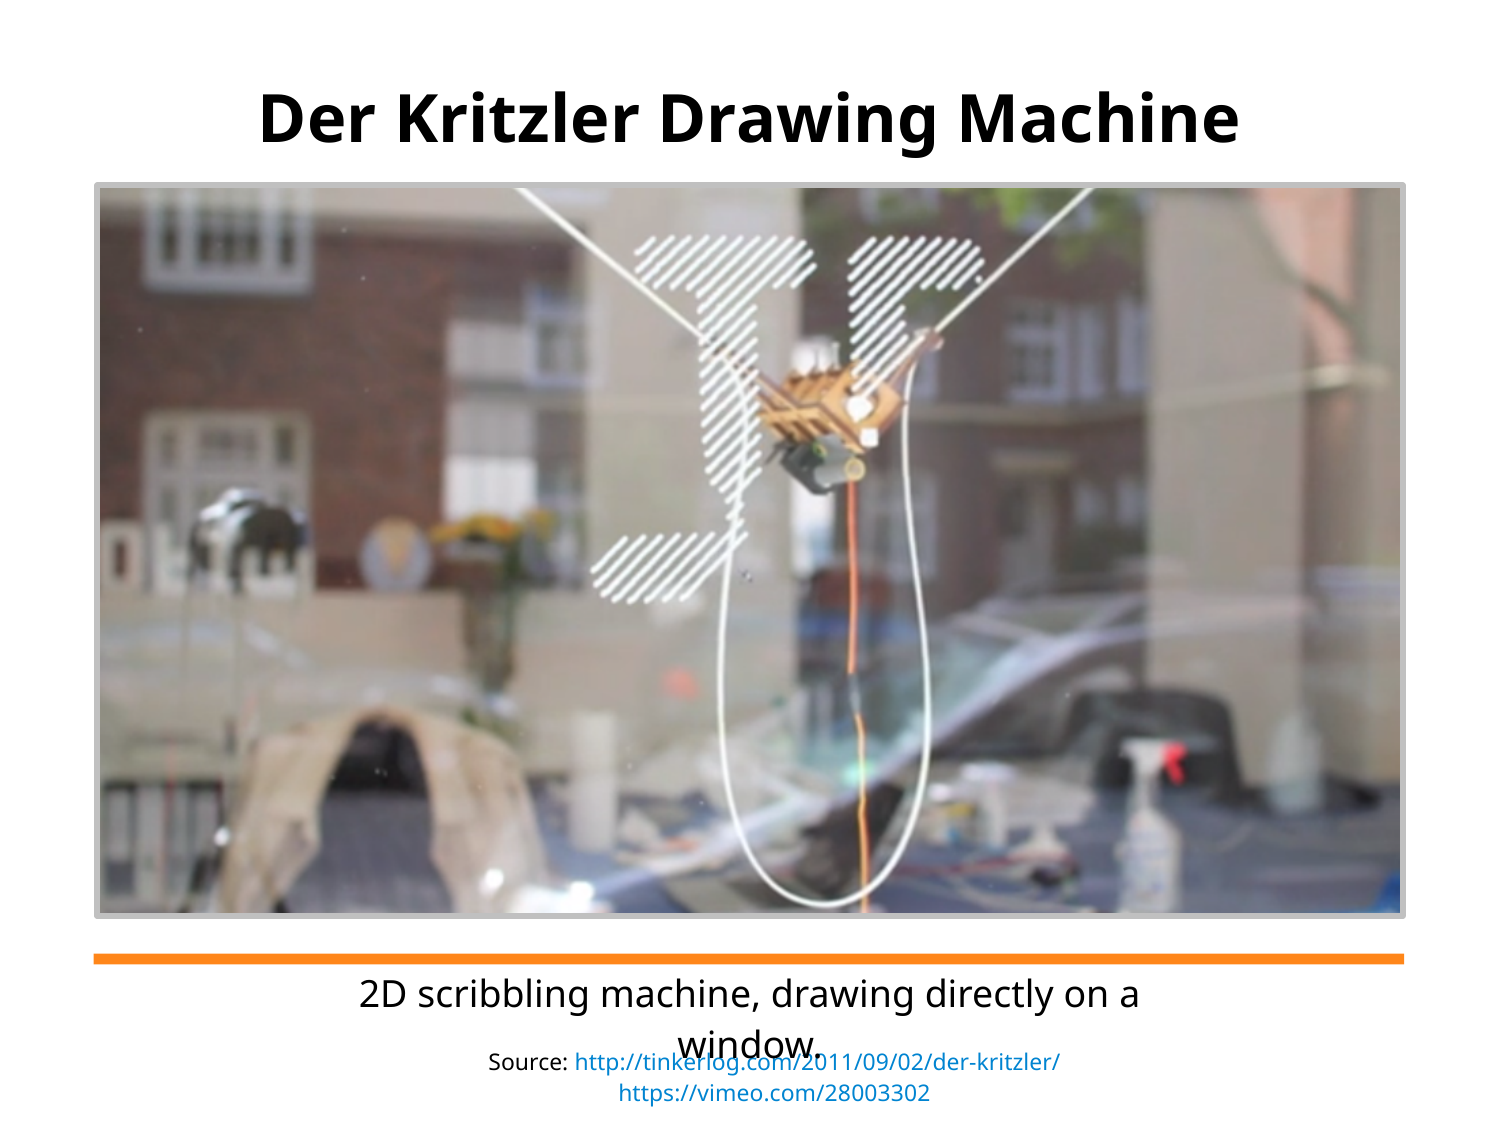

# Der Kritzler Drawing Machine
2D scribbling machine, drawing directly on a window.
Source: http://tinkerlog.com/2011/09/02/der-kritzler/
https://vimeo.com/28003302